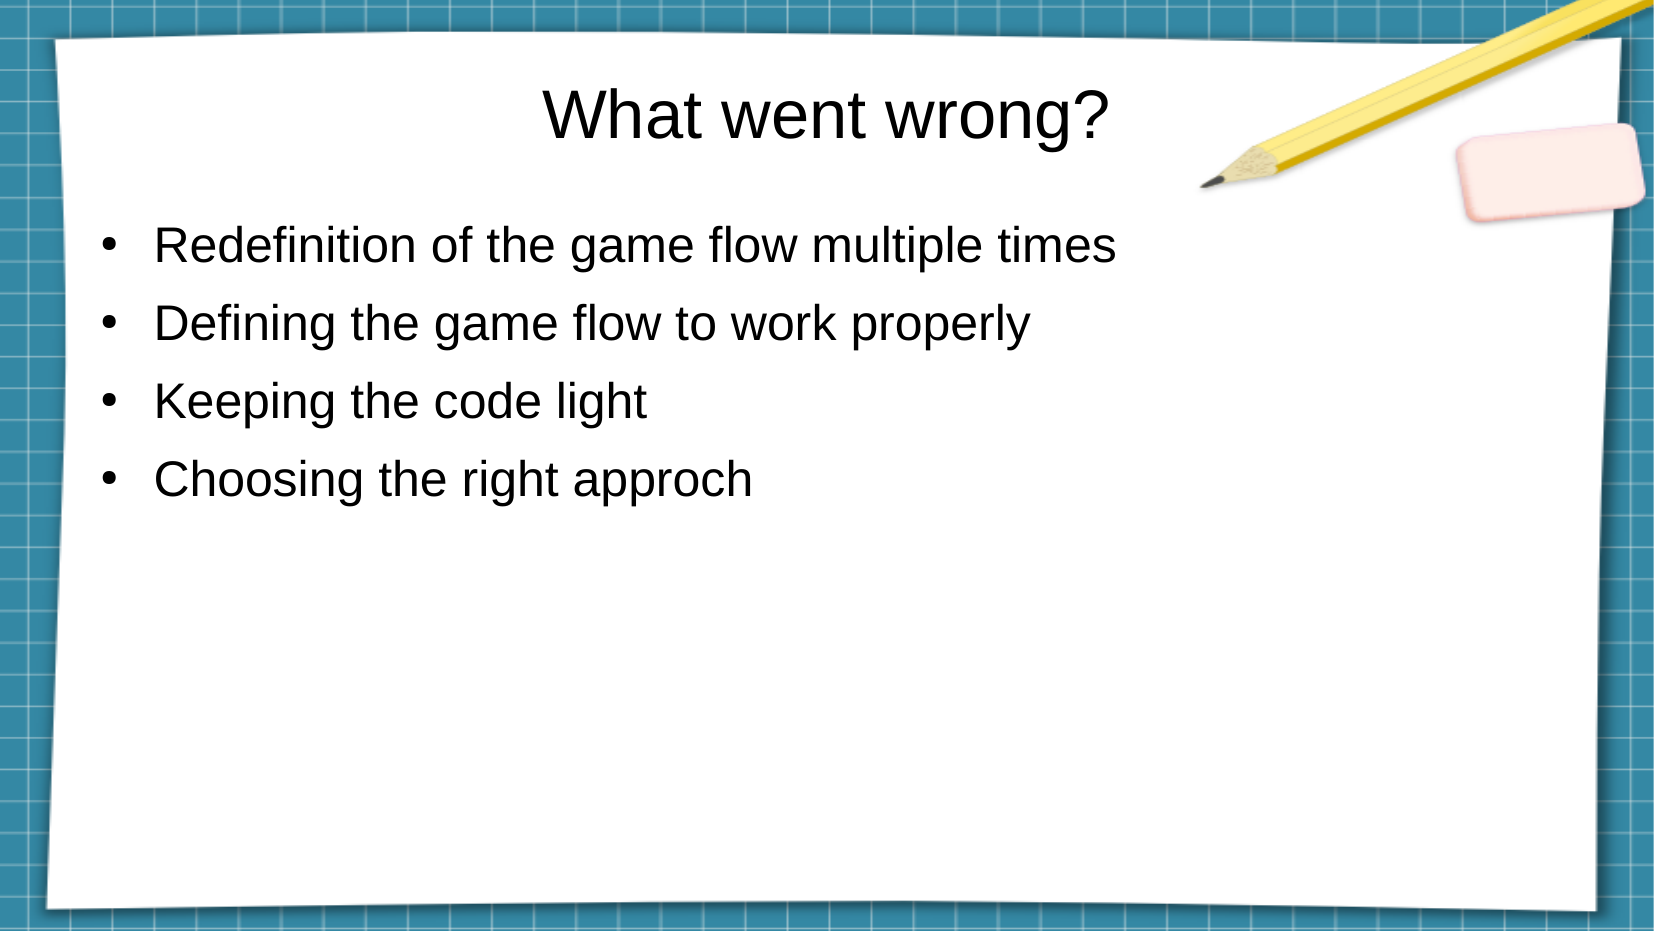

# What went wrong?
Redefinition of the game flow multiple times
Defining the game flow to work properly
Keeping the code light
Choosing the right approch